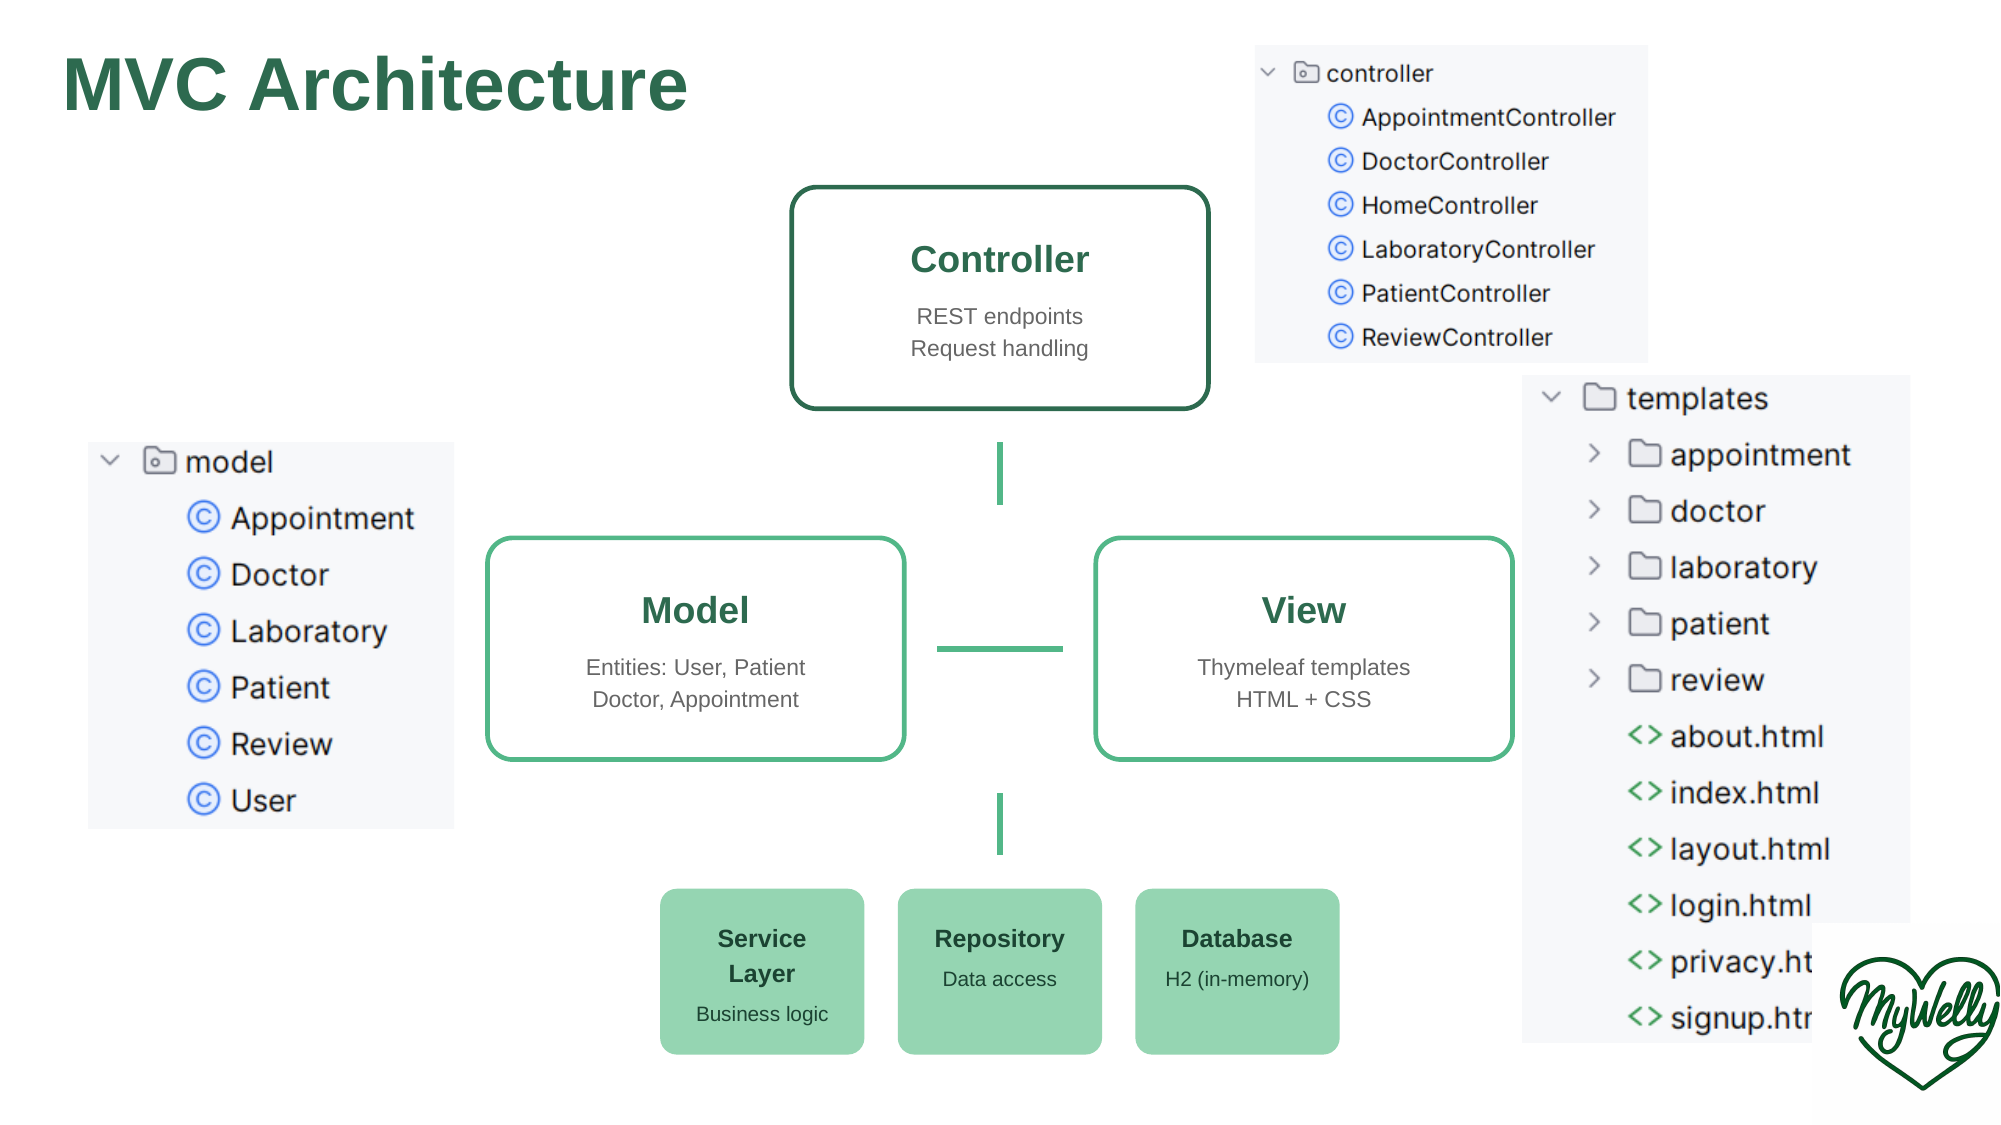

MVC Architecture
Controller
REST endpoints
Request handling
Model
View
Entities: User, Patient
Doctor, Appointment
Thymeleaf templates
HTML + CSS
Service Layer
Repository
Database
Data access
H2 (in-memory)
Business logic